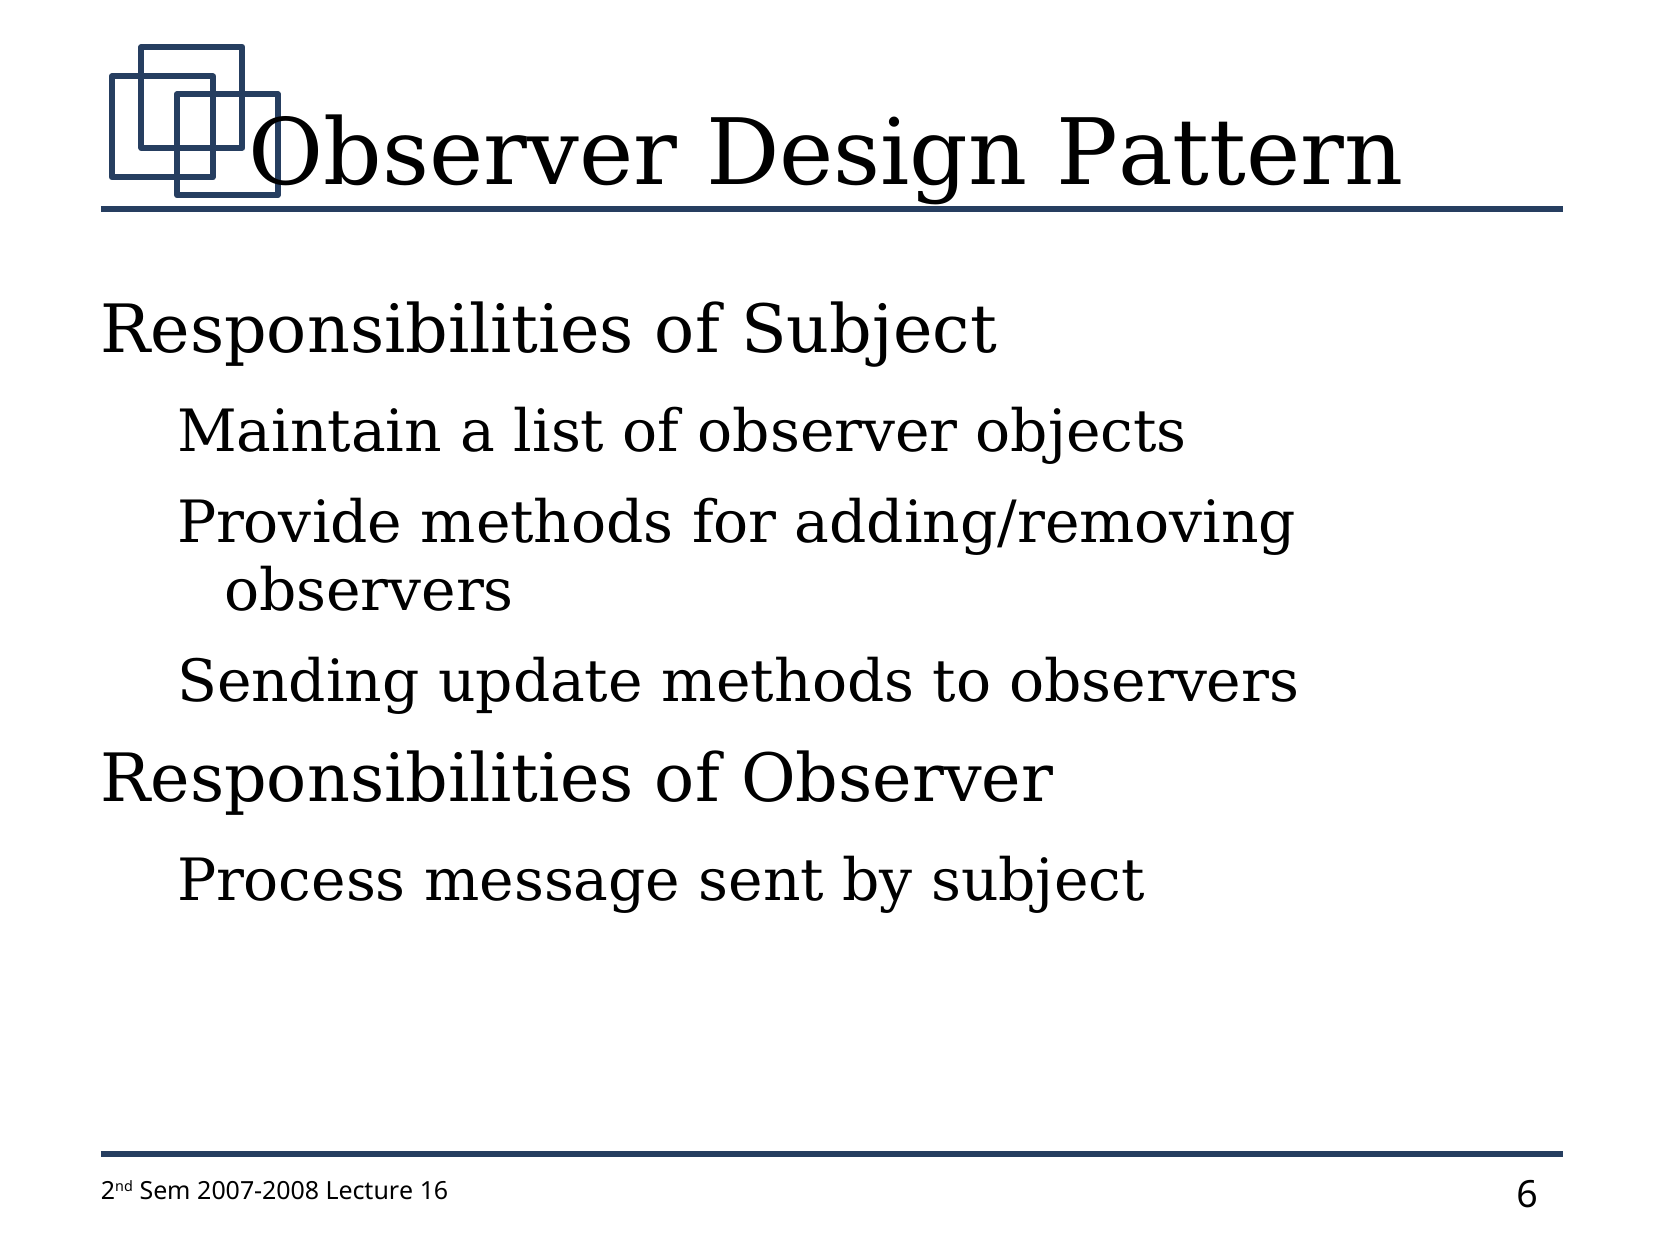

# Observer Design Pattern
Responsibilities of Subject
Maintain a list of observer objects
Provide methods for adding/removing observers
Sending update methods to observers
Responsibilities of Observer
Process message sent by subject